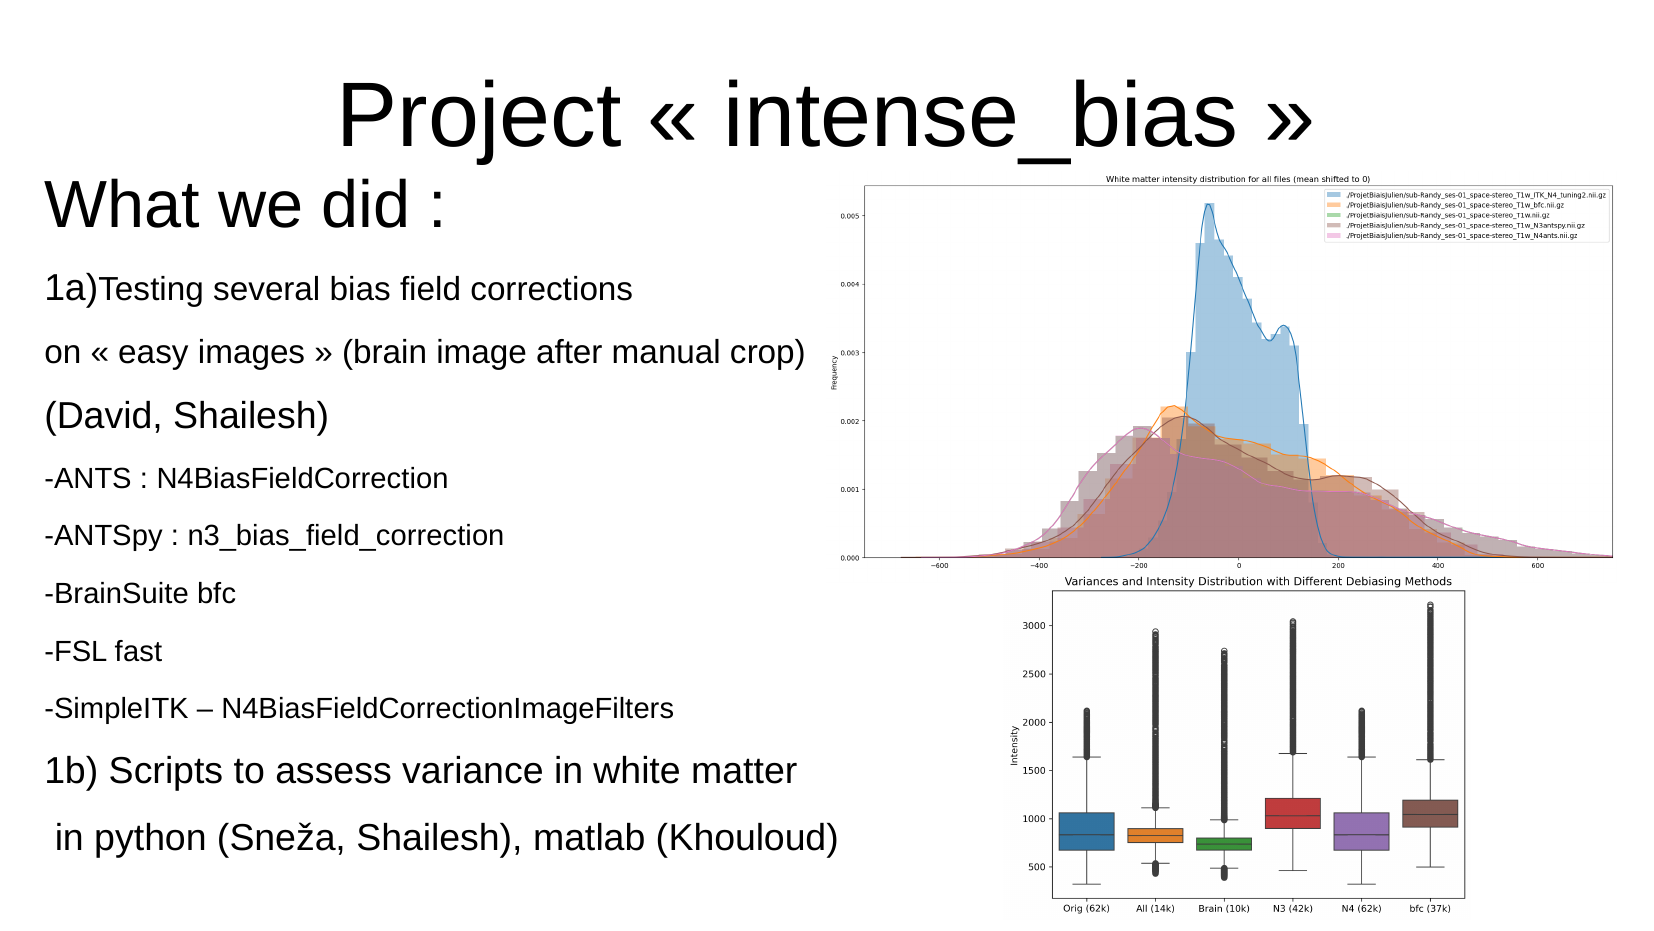

# Project « intense_bias »
What we did :
1a)Testing several bias field corrections
on « easy images » (brain image after manual crop)
(David, Shailesh)
-ANTS : N4BiasFieldCorrection
-ANTSpy : n3_bias_field_correction
-BrainSuite bfc
-FSL fast
-SimpleITK – N4BiasFieldCorrectionImageFilters
1b) Scripts to assess variance in white matter
 in python (Sneža, Shailesh), matlab (Khouloud)